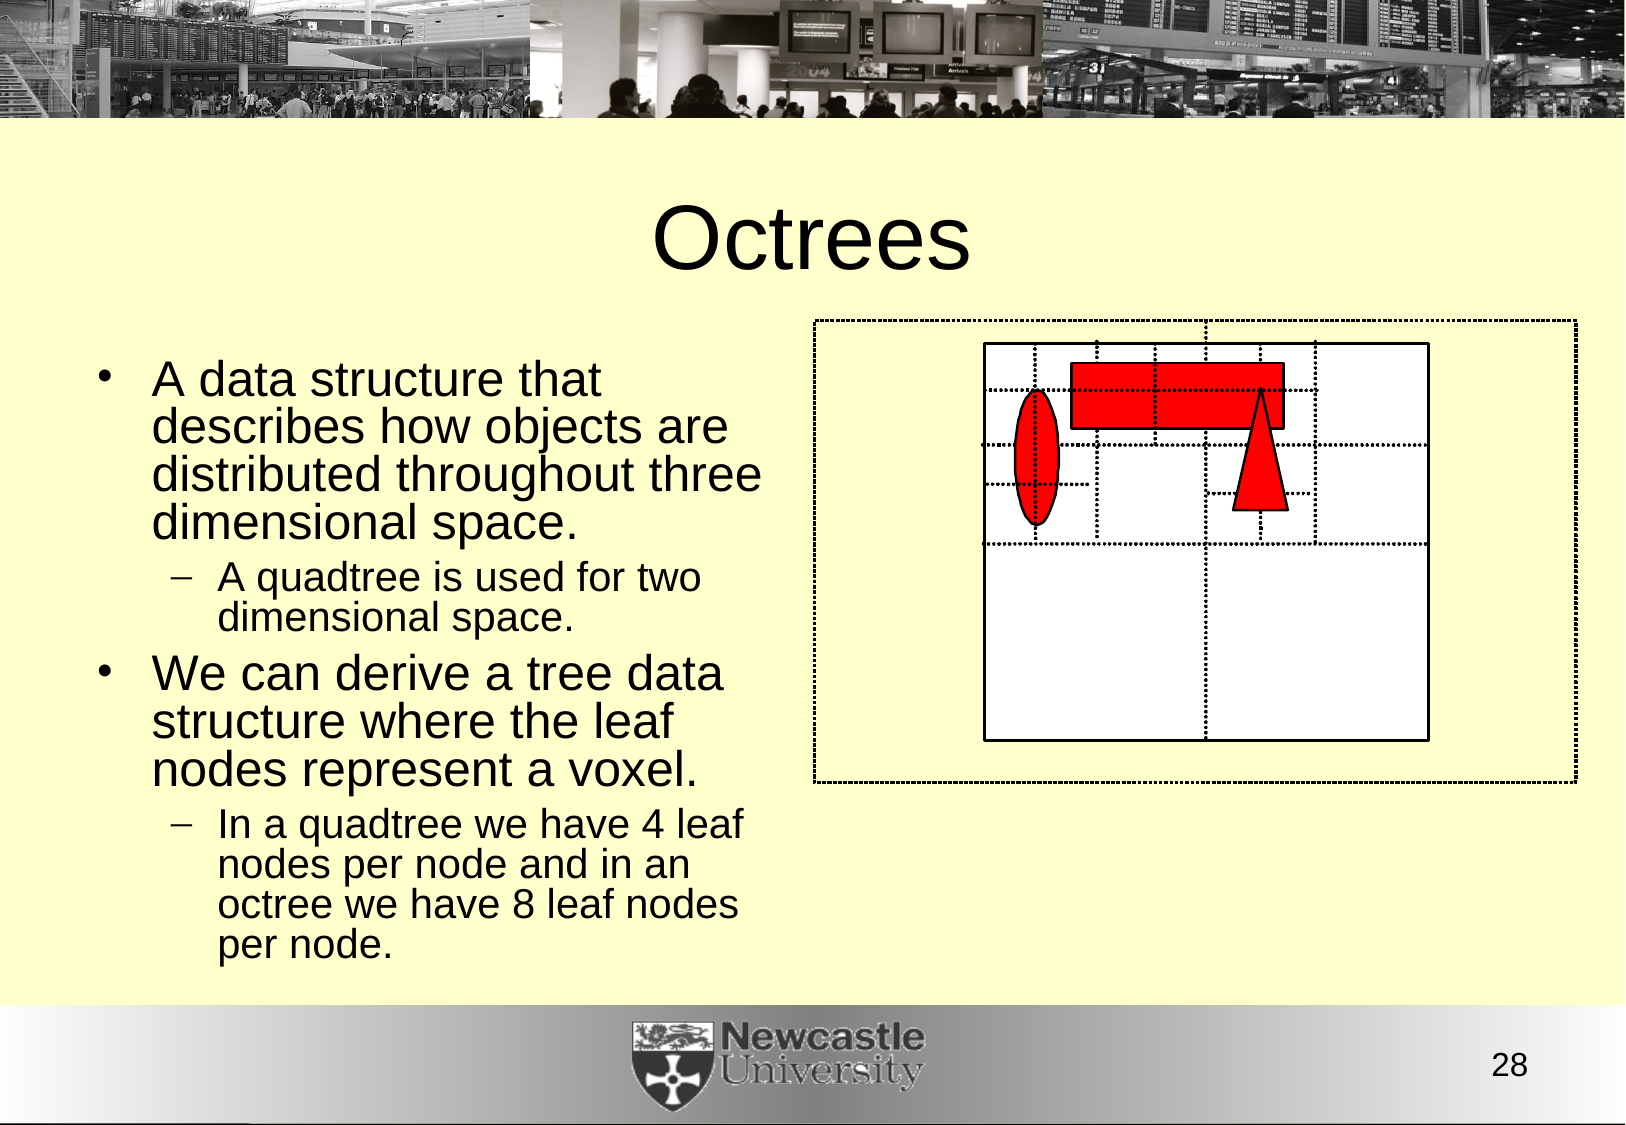

Octrees
A data structure that describes how objects are distributed throughout three dimensional space.
A quadtree is used for two dimensional space.
We can derive a tree data structure where the leaf nodes represent a voxel.
In a quadtree we have 4 leaf nodes per node and in an octree we have 8 leaf nodes per node.